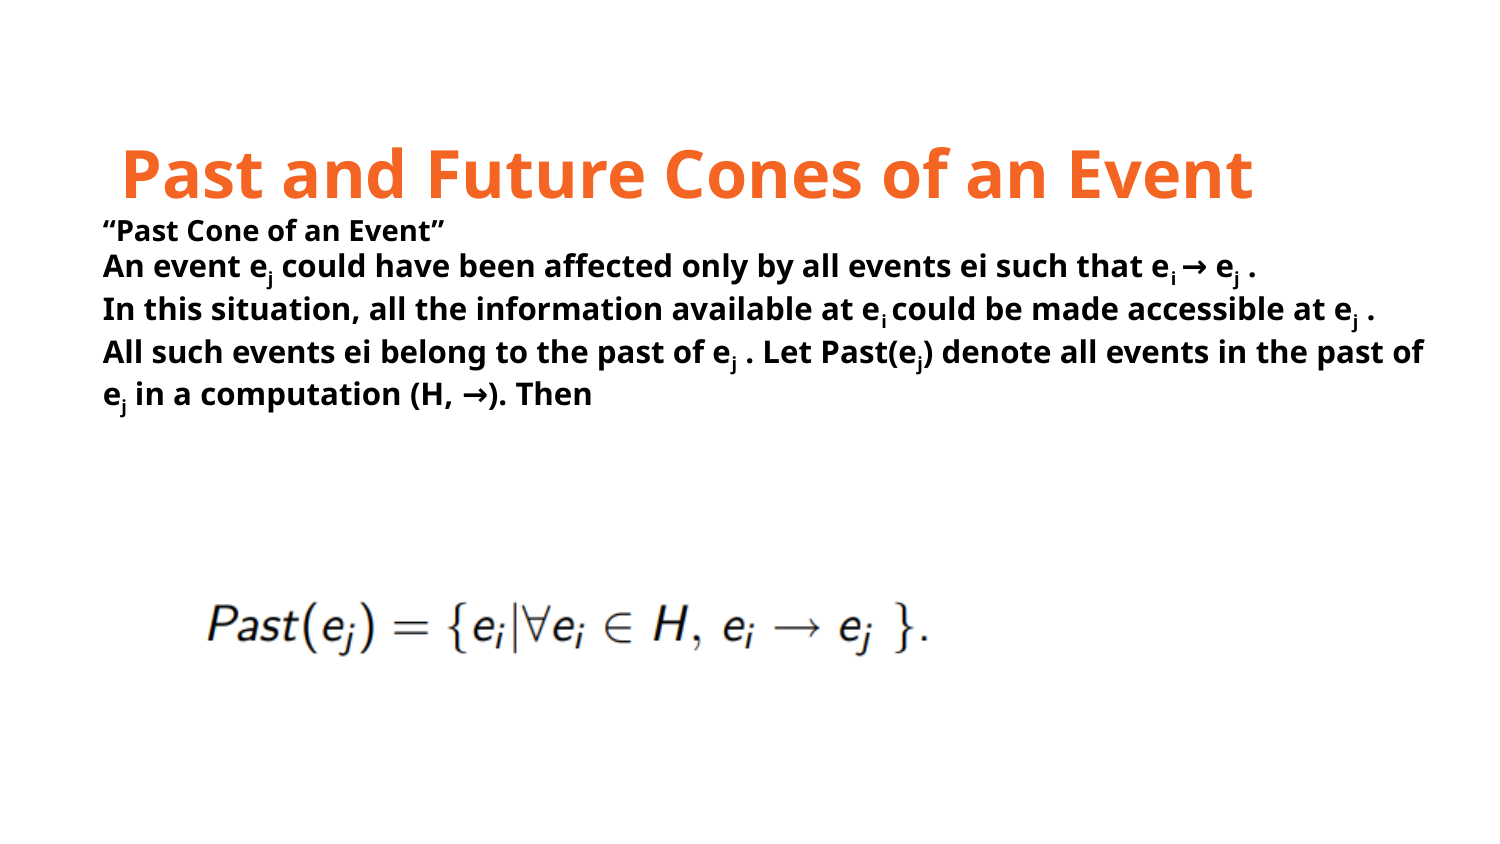

# Past and Future Cones of an Event “Past Cone of an Event” An event ej could have been affected only by all events ei such that ei → ej . In this situation, all the information available at ei could be made accessible at ej . All such events ei belong to the past of ej . Let Past(ej) denote all events in the past of ej in a computation (H, →). Then